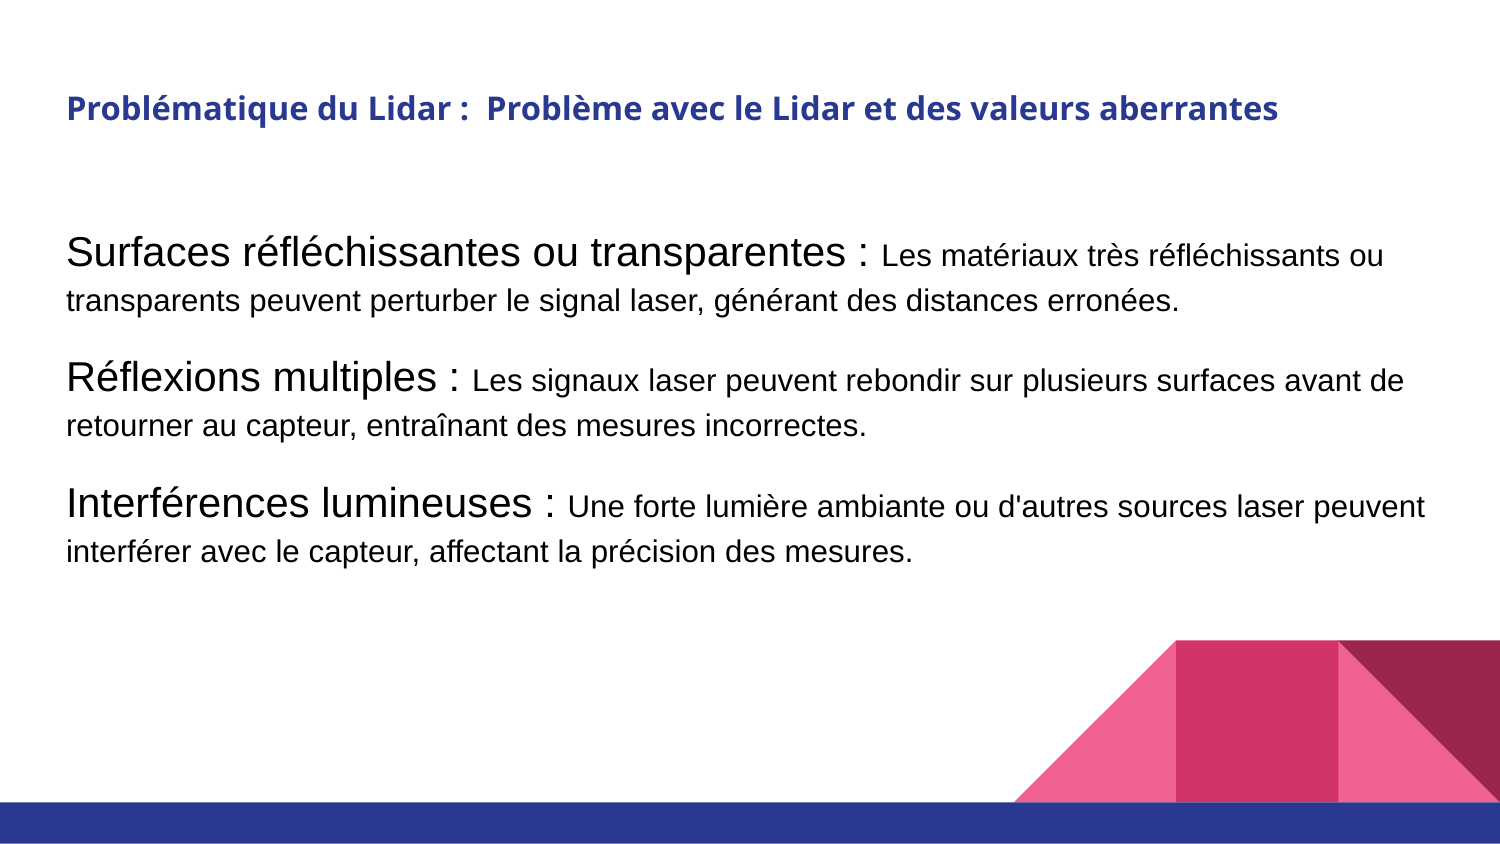

# Problématique du Lidar : Problème avec le Lidar et des valeurs aberrantes
Surfaces réfléchissantes ou transparentes : Les matériaux très réfléchissants ou transparents peuvent perturber le signal laser, générant des distances erronées.
Réflexions multiples : Les signaux laser peuvent rebondir sur plusieurs surfaces avant de retourner au capteur, entraînant des mesures incorrectes.
Interférences lumineuses : Une forte lumière ambiante ou d'autres sources laser peuvent interférer avec le capteur, affectant la précision des mesures.